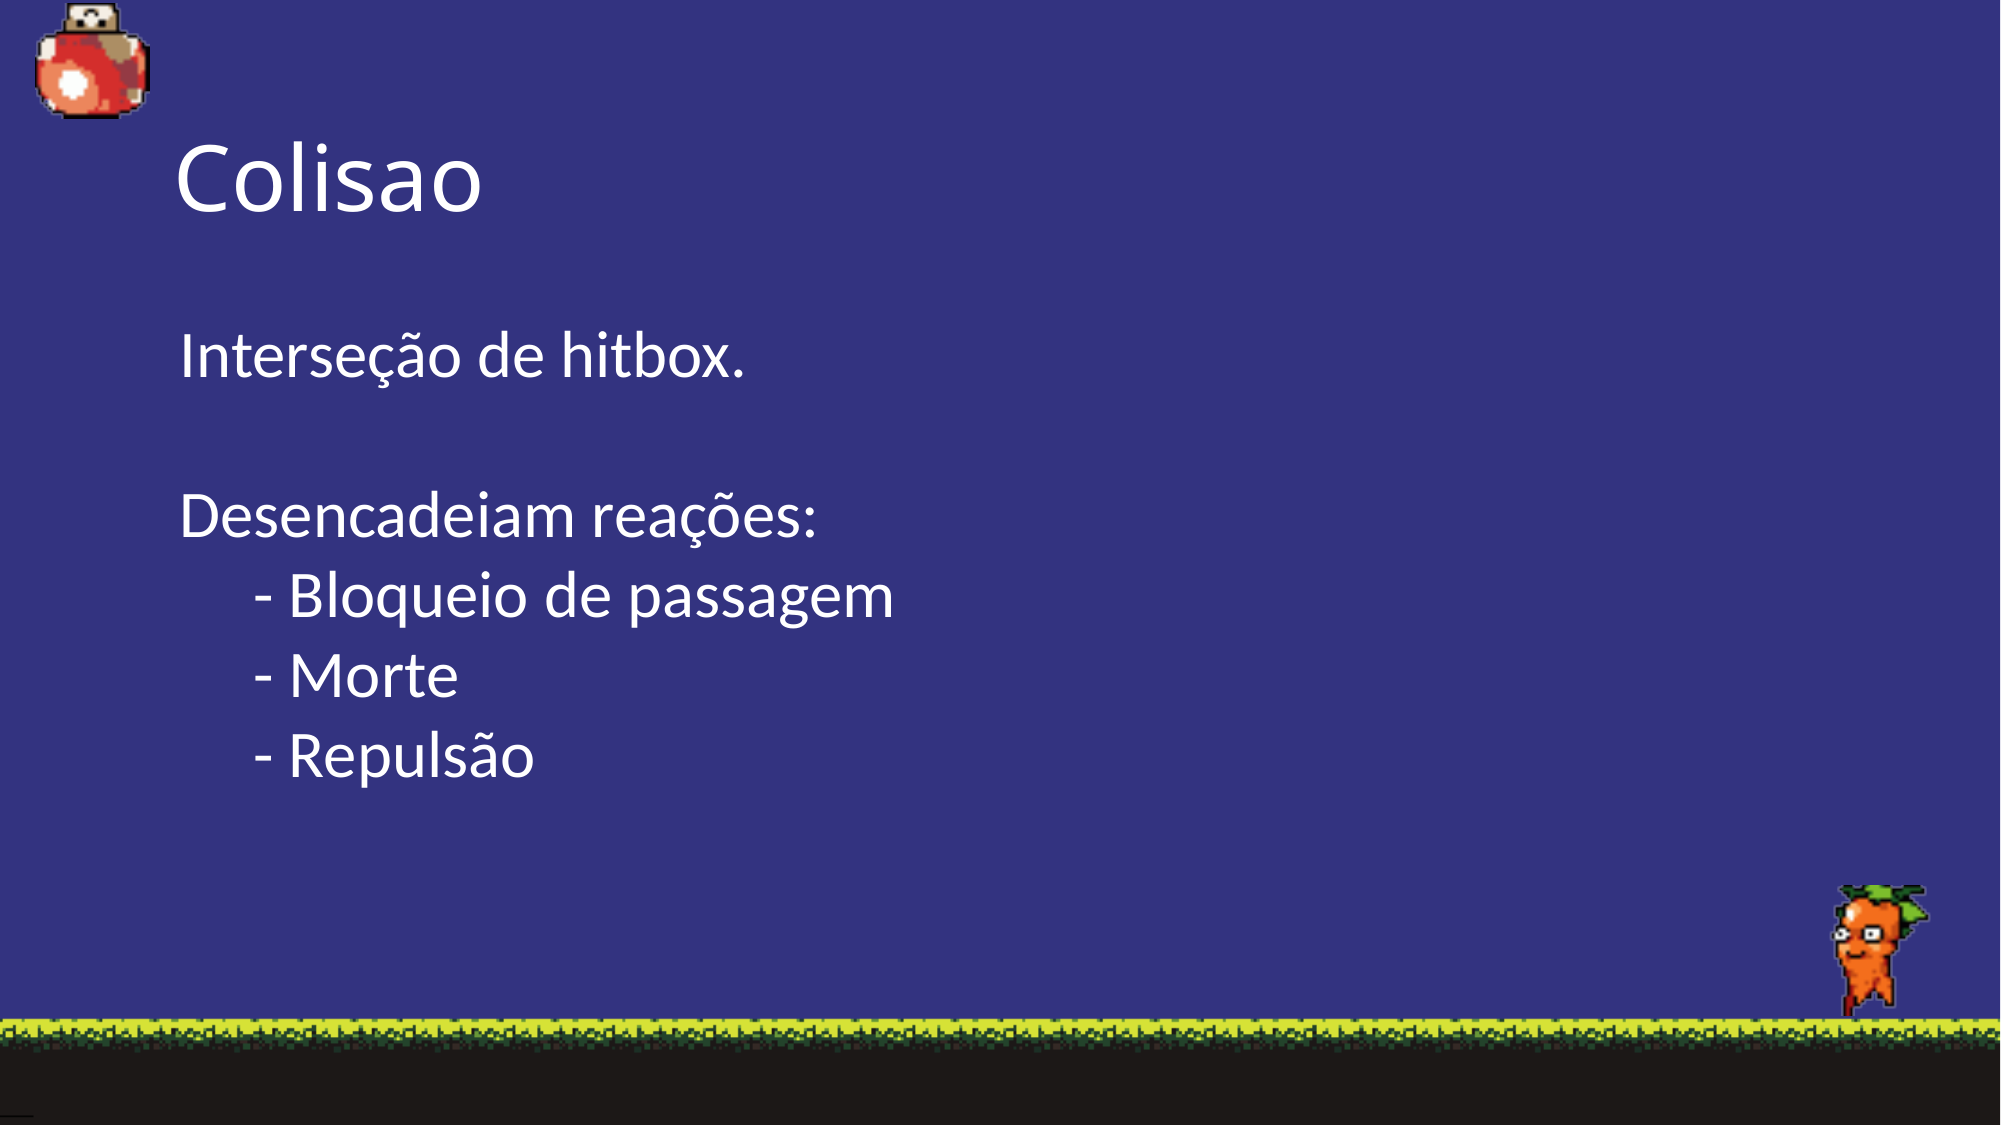

# Colisao
Interseção de hitbox.
Desencadeiam reações:
	- Bloqueio de passagem
	- Morte
	- Repulsão